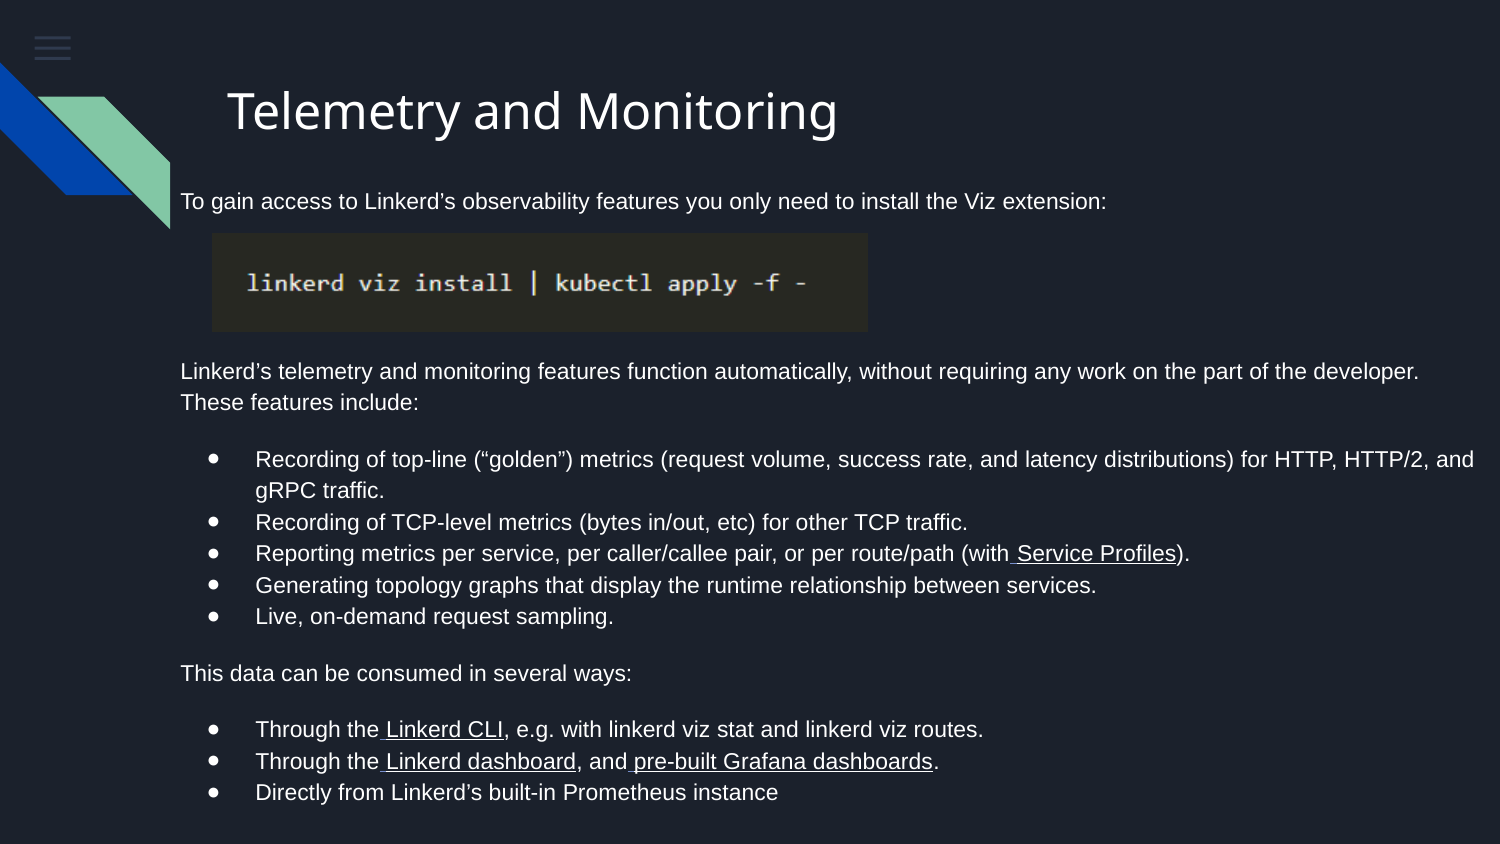

# Telemetry and Monitoring
To gain access to Linkerd’s observability features you only need to install the Viz extension:
Linkerd’s telemetry and monitoring features function automatically, without requiring any work on the part of the developer. These features include:
Recording of top-line (“golden”) metrics (request volume, success rate, and latency distributions) for HTTP, HTTP/2, and gRPC traffic.
Recording of TCP-level metrics (bytes in/out, etc) for other TCP traffic.
Reporting metrics per service, per caller/callee pair, or per route/path (with Service Profiles).
Generating topology graphs that display the runtime relationship between services.
Live, on-demand request sampling.
This data can be consumed in several ways:
Through the Linkerd CLI, e.g. with linkerd viz stat and linkerd viz routes.
Through the Linkerd dashboard, and pre-built Grafana dashboards.
Directly from Linkerd’s built-in Prometheus instance